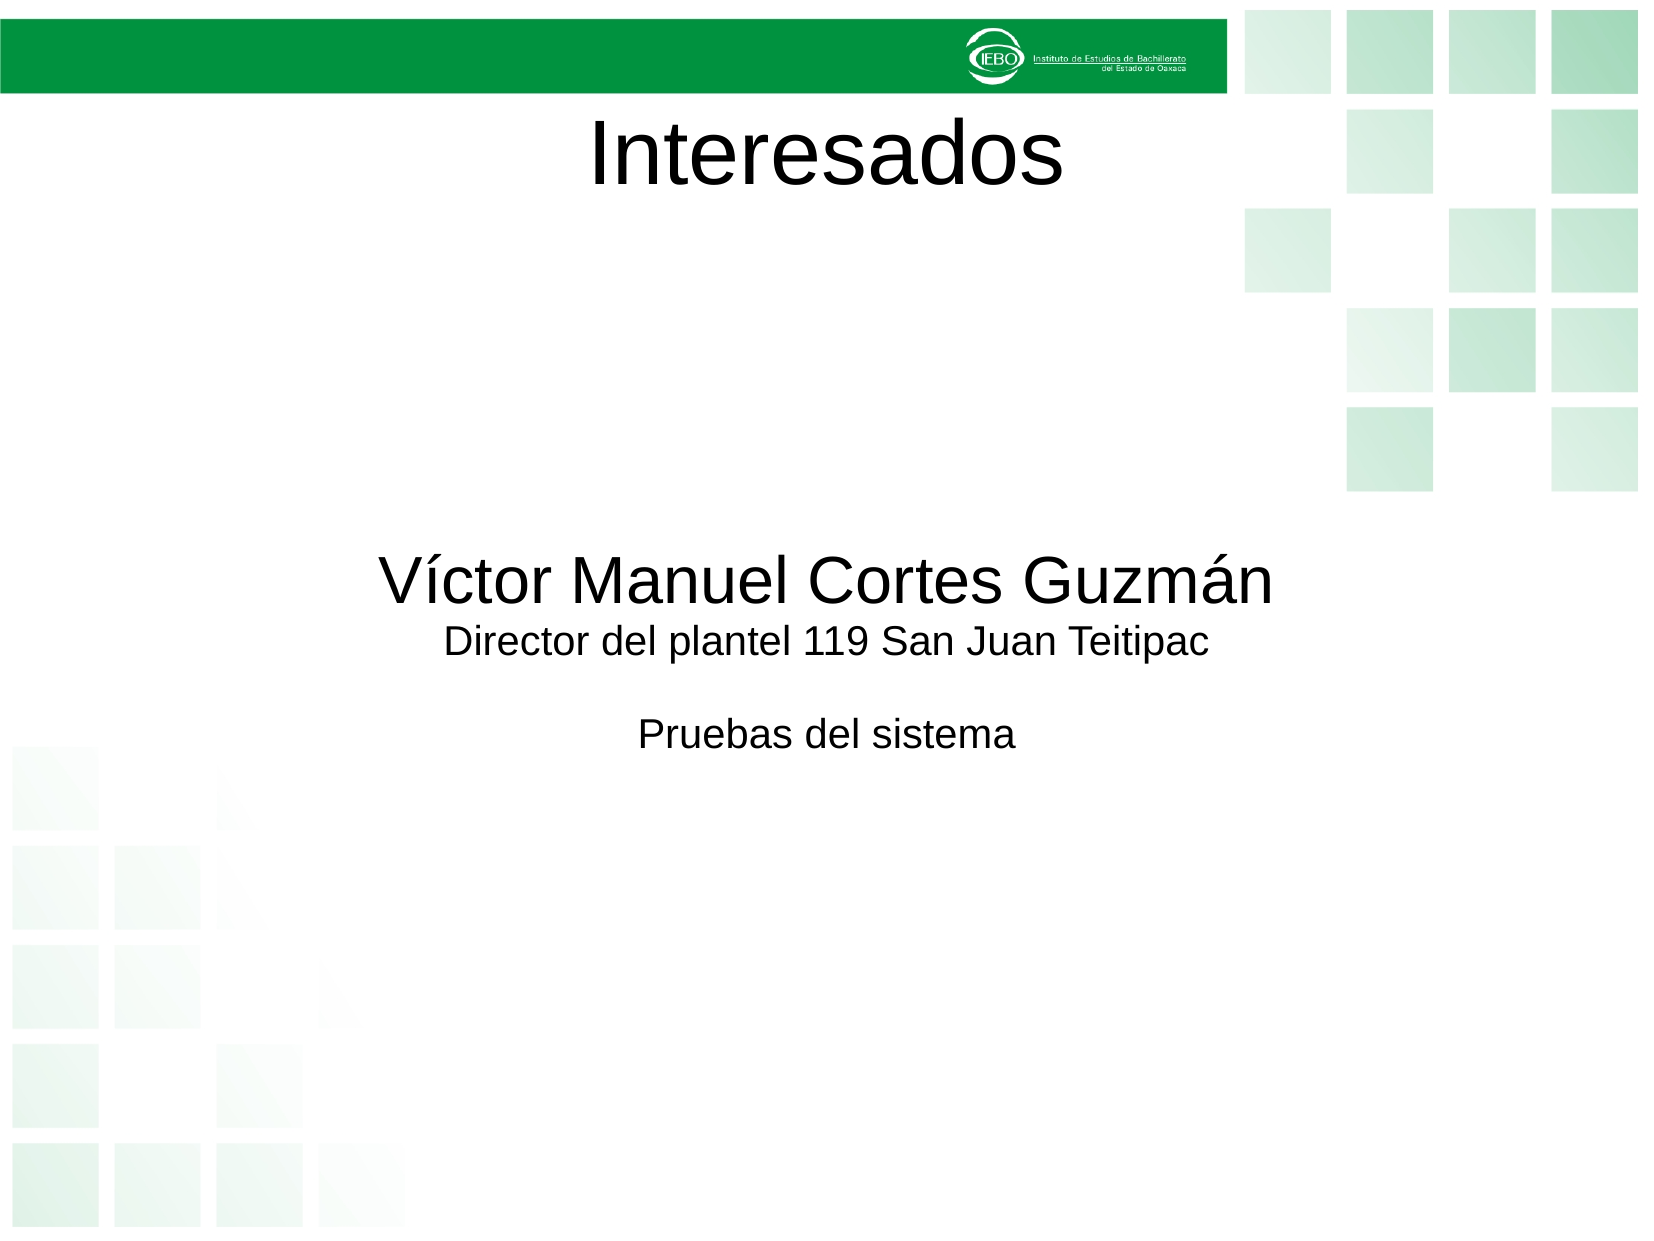

# Interesados
Víctor Manuel Cortes Guzmán
Director del plantel 119 San Juan Teitipac
Pruebas del sistema